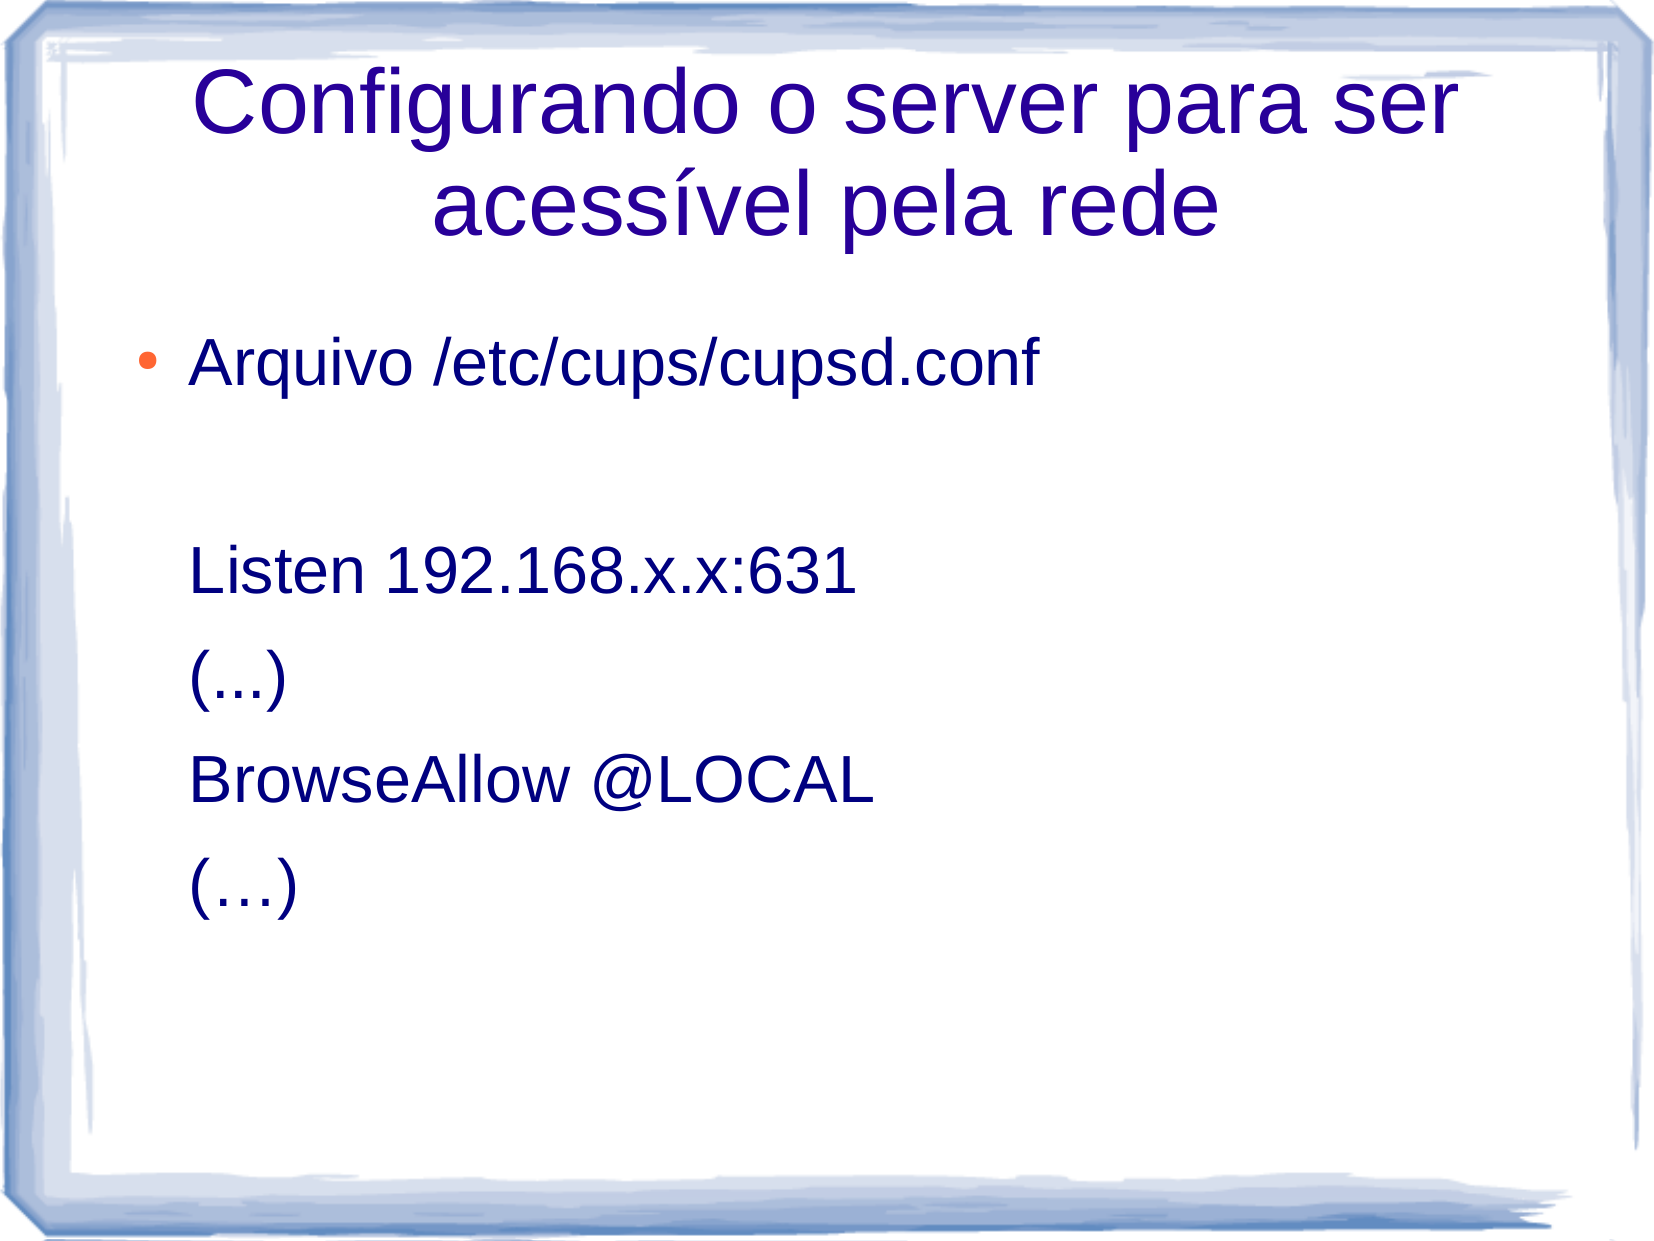

# Configurando o server para ser acessível pela rede
Arquivo /etc/cups/cupsd.conf
Listen 192.168.x.x:631
(...)
BrowseAllow @LOCAL
(…)